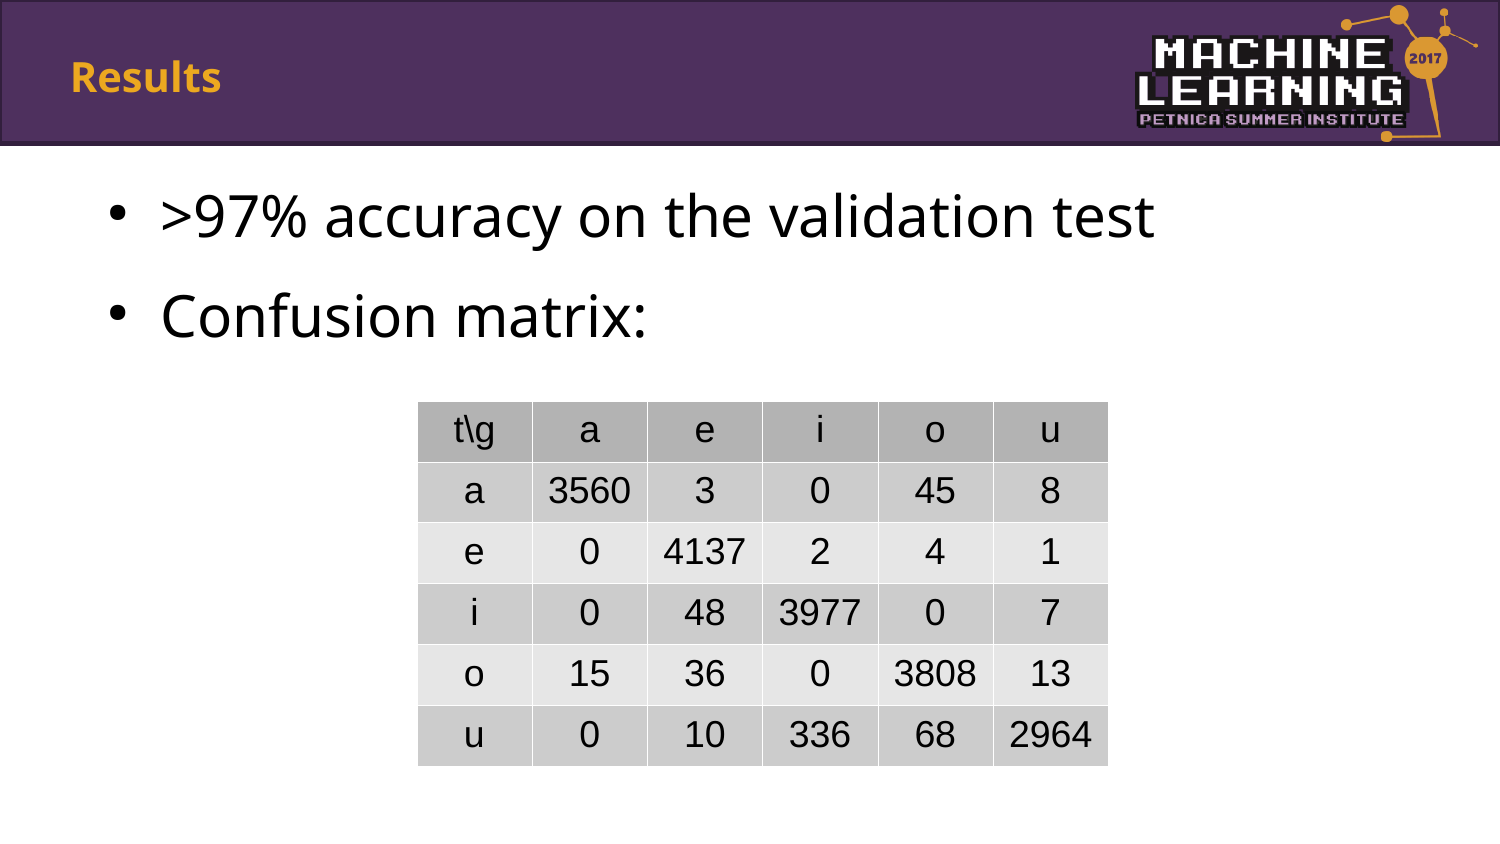

Results
# >97% accuracy on the validation test
Confusion matrix:
| t\g | a | e | i | o | u |
| --- | --- | --- | --- | --- | --- |
| a | 3560 | 3 | 0 | 45 | 8 |
| e | 0 | 4137 | 2 | 4 | 1 |
| i | 0 | 48 | 3977 | 0 | 7 |
| o | 15 | 36 | 0 | 3808 | 13 |
| u | 0 | 10 | 336 | 68 | 2964 |